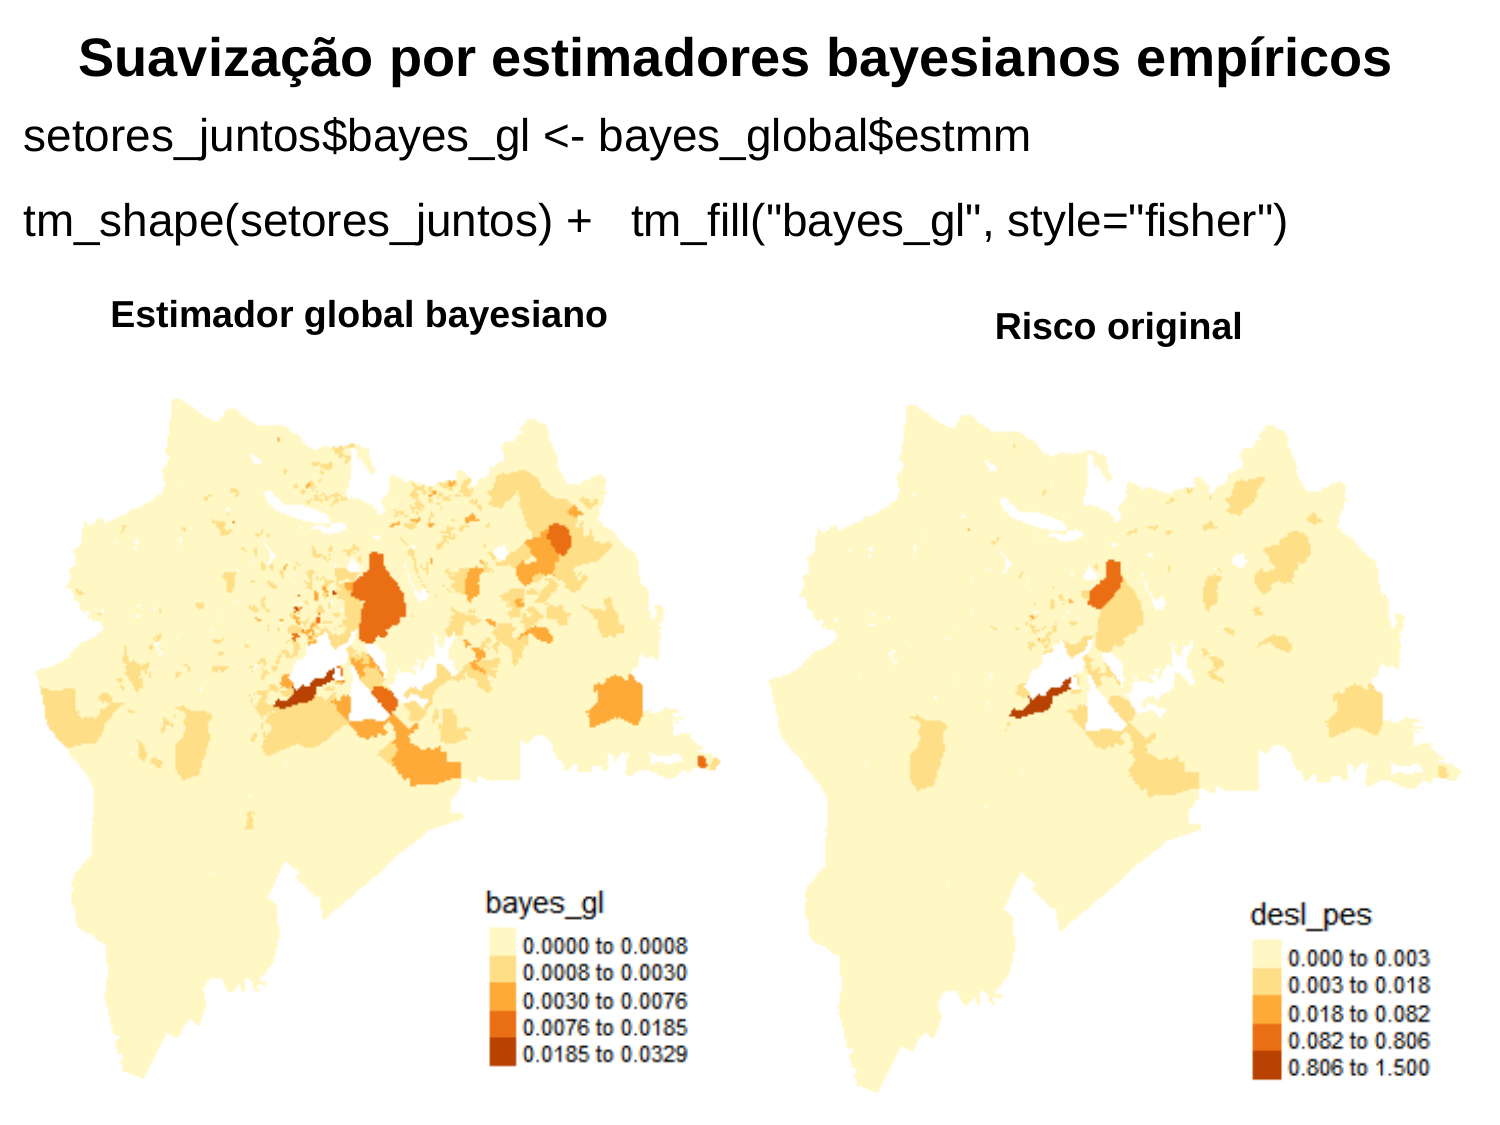

Suavização por estimadores bayesianos empíricos
# setores_juntos$bayes_gl <- bayes_global$estmm
tm_shape(setores_juntos) + tm_fill("bayes_gl", style="fisher")
Estimador global bayesiano
Risco original